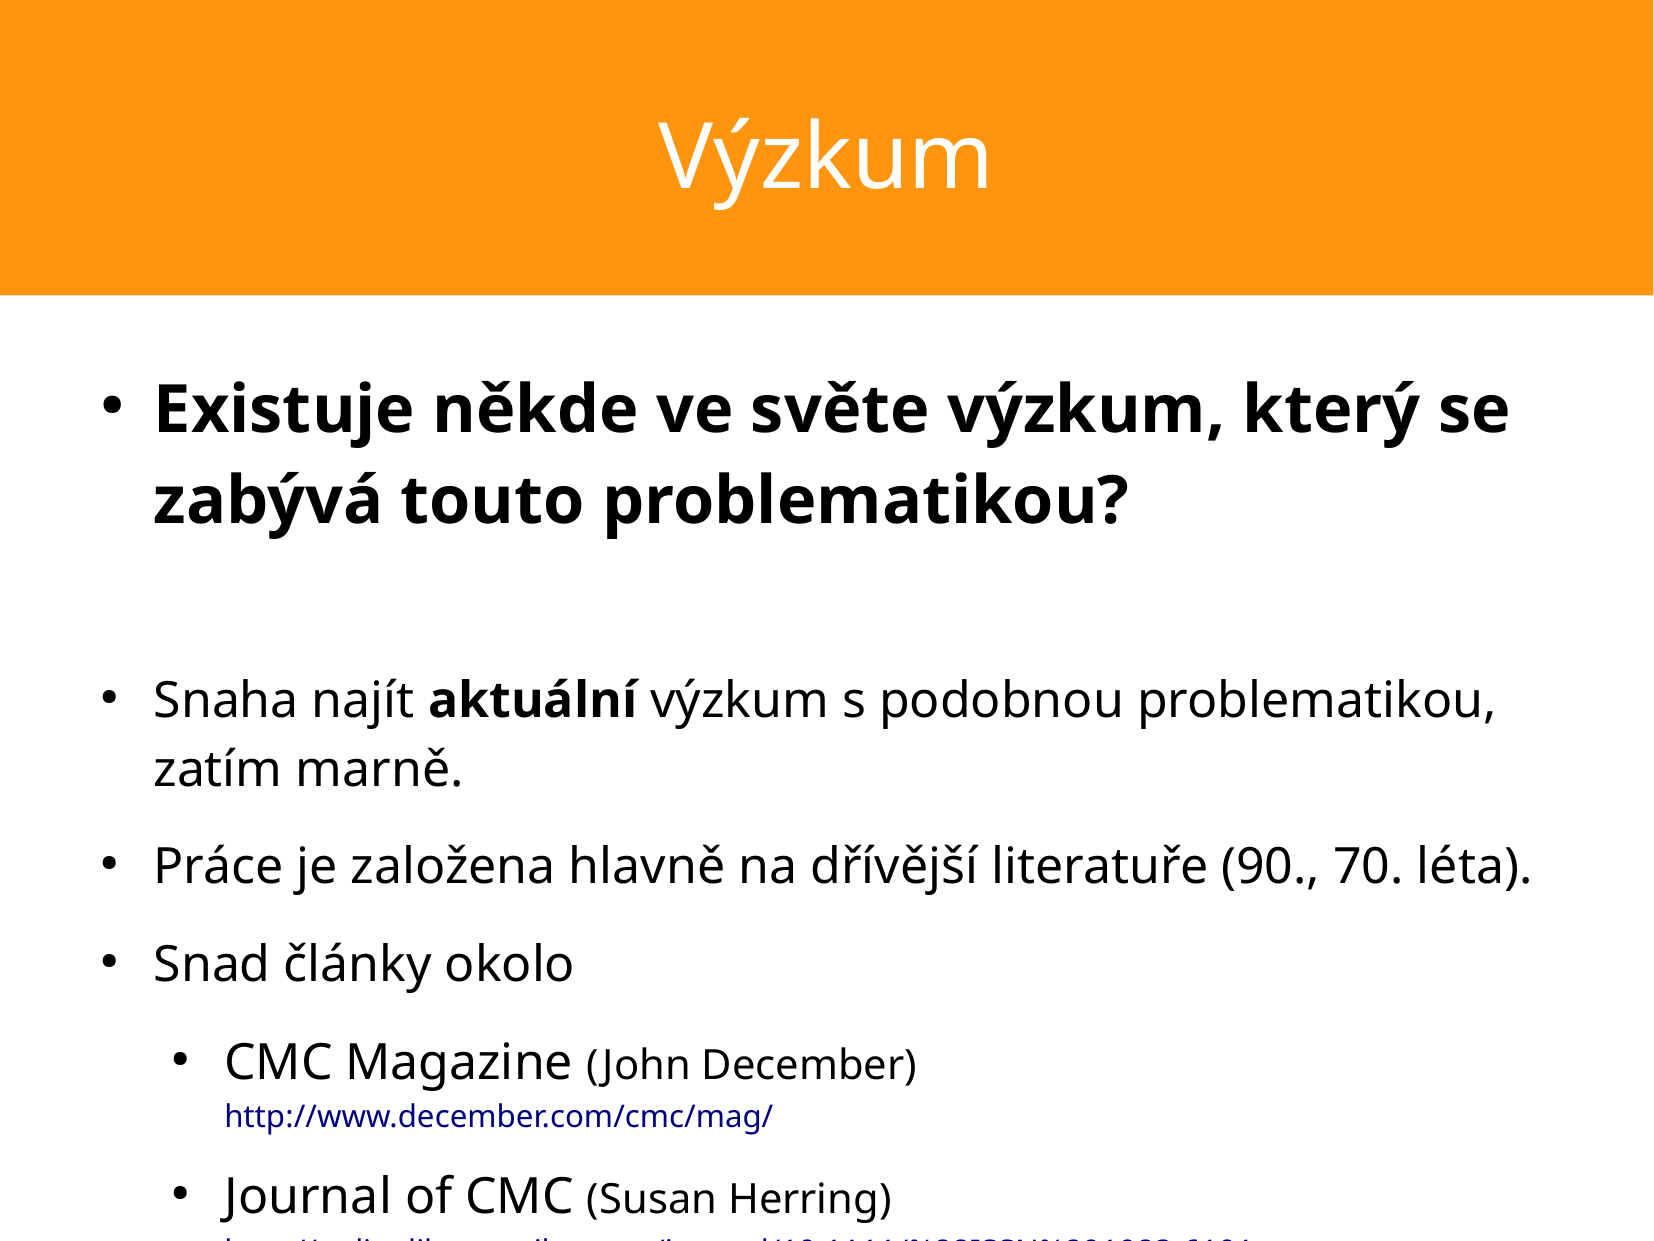

# Výzkum
Existuje někde ve světe výzkum, který se zabývá touto problematikou?
Snaha najít aktuální výzkum s podobnou problematikou, zatím marně.
Práce je založena hlavně na dřívější literatuře (90., 70. léta).
Snad články okolo
CMC Magazine (John December)
http://www.december.com/cmc/mag/
Journal of CMC (Susan Herring)
http://onlinelibrary.wiley.com/journal/10.1111/%28ISSN%291083-6101